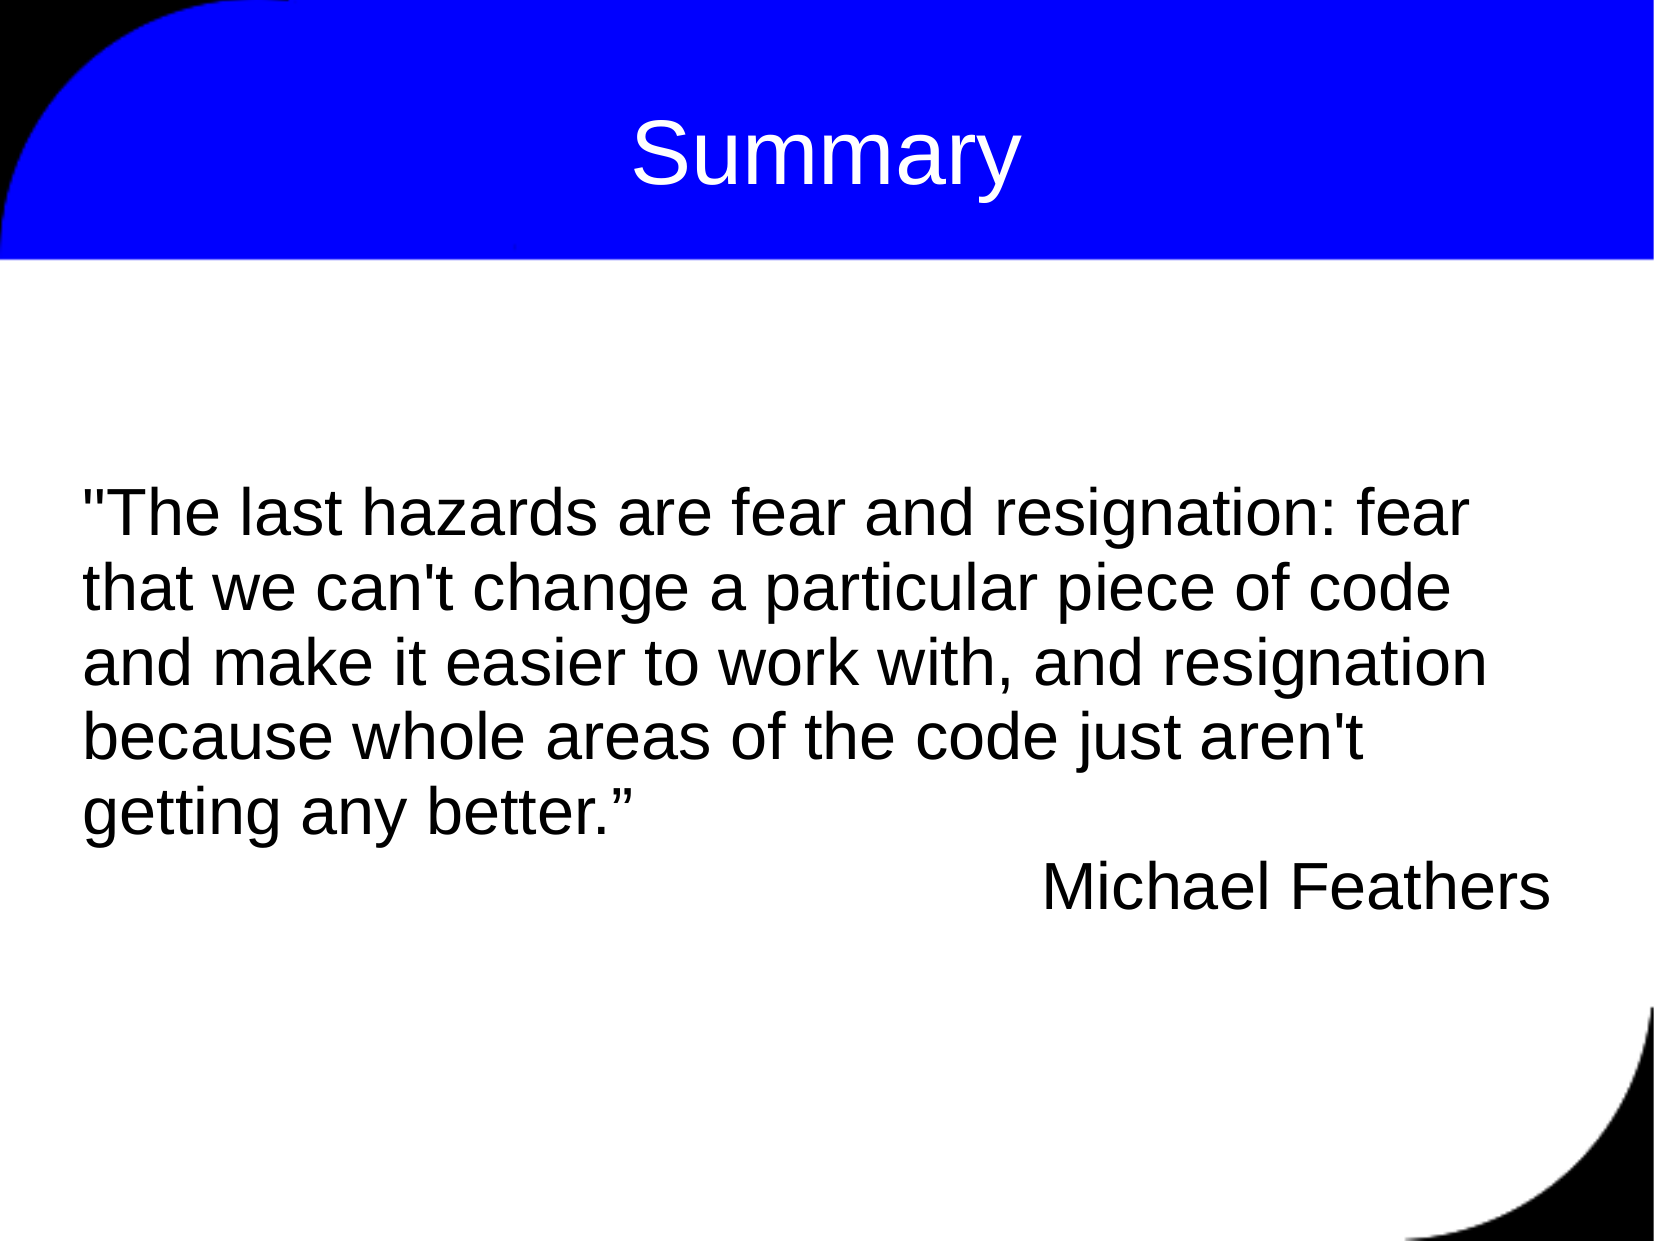

# Summary
"The last hazards are fear and resignation: fear that we can't change a particular piece of code and make it easier to work with, and resignation because whole areas of the code just aren't getting any better.”
Michael Feathers